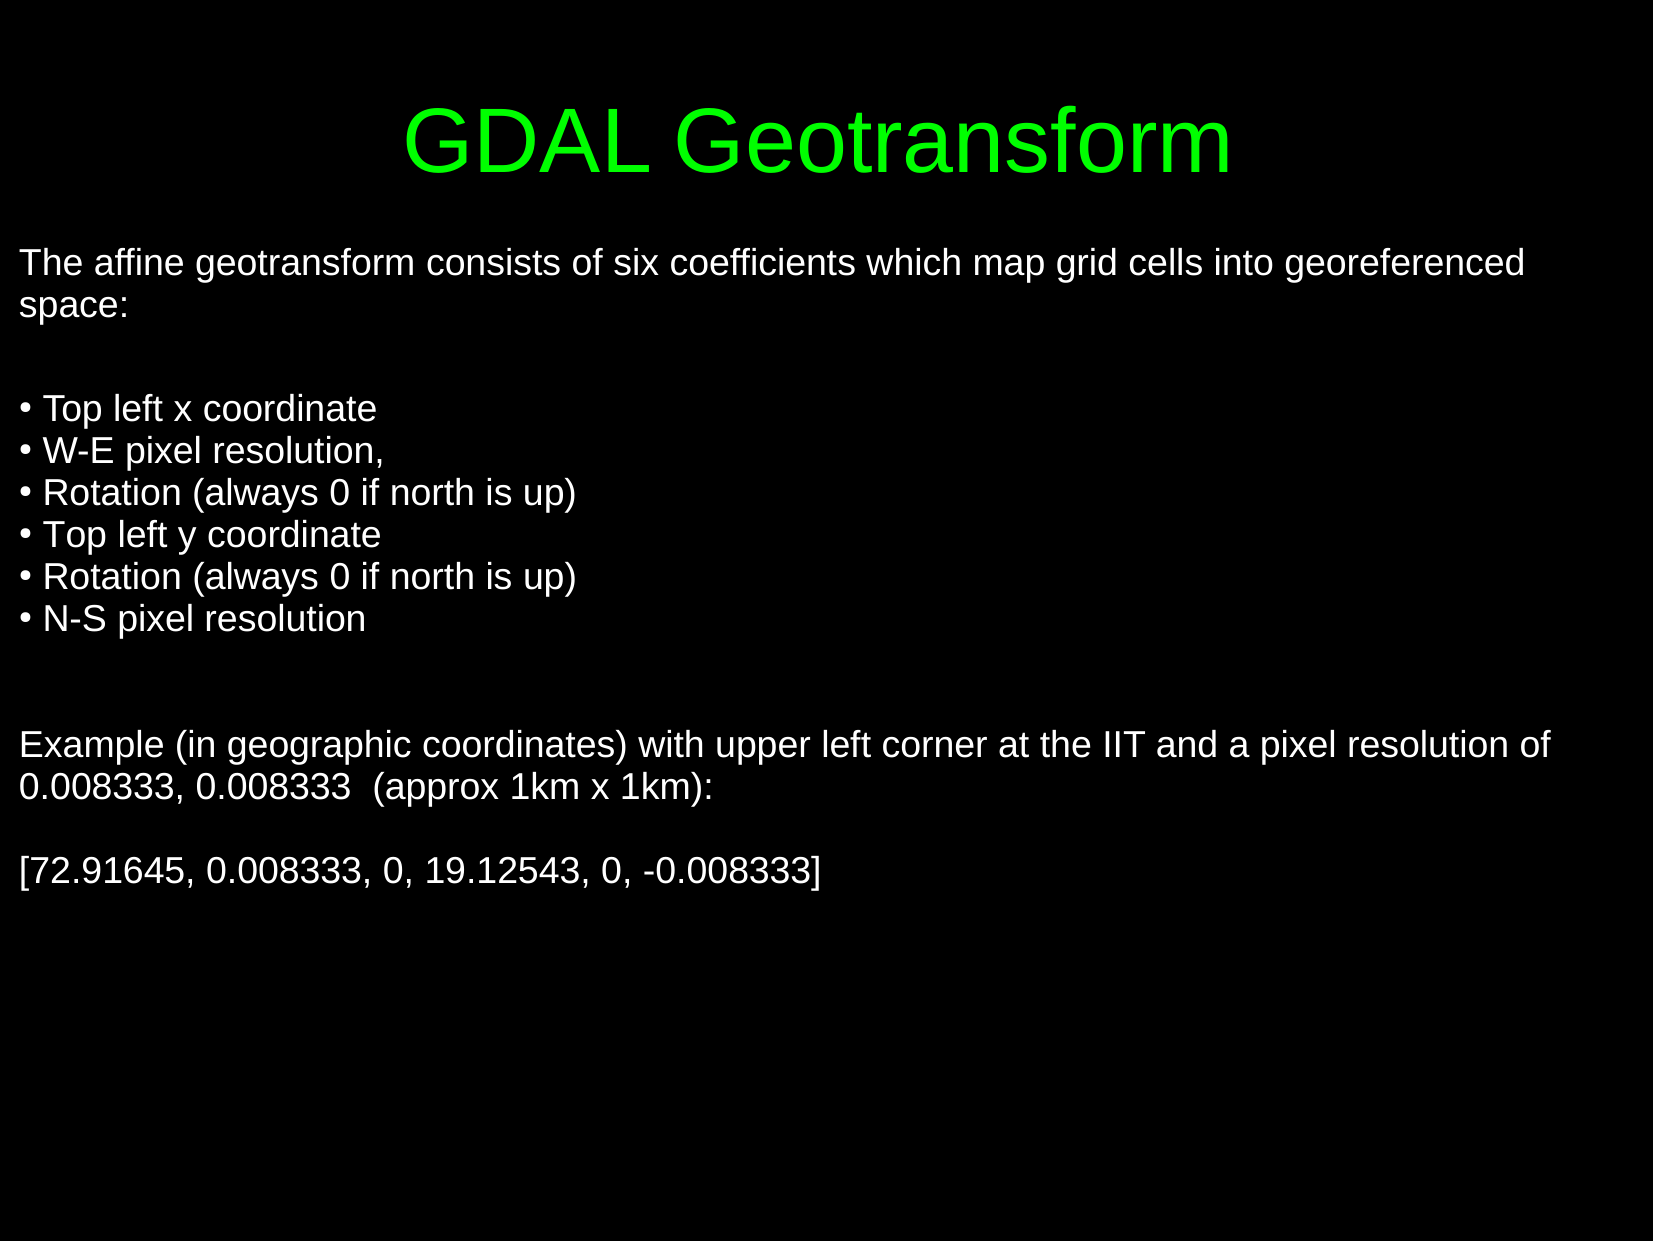

# GDAL Geotransform
The affine geotransform consists of six coefficients which map grid cells into georeferenced space:
 Top left x coordinate
 W-E pixel resolution,
 Rotation (always 0 if north is up)
 Top left y coordinate
 Rotation (always 0 if north is up)
 N-S pixel resolution
Example (in geographic coordinates) with upper left corner at the IIT and a pixel resolution of 0.008333, 0.008333 (approx 1km x 1km):
[72.91645, 0.008333, 0, 19.12543, 0, -0.008333]